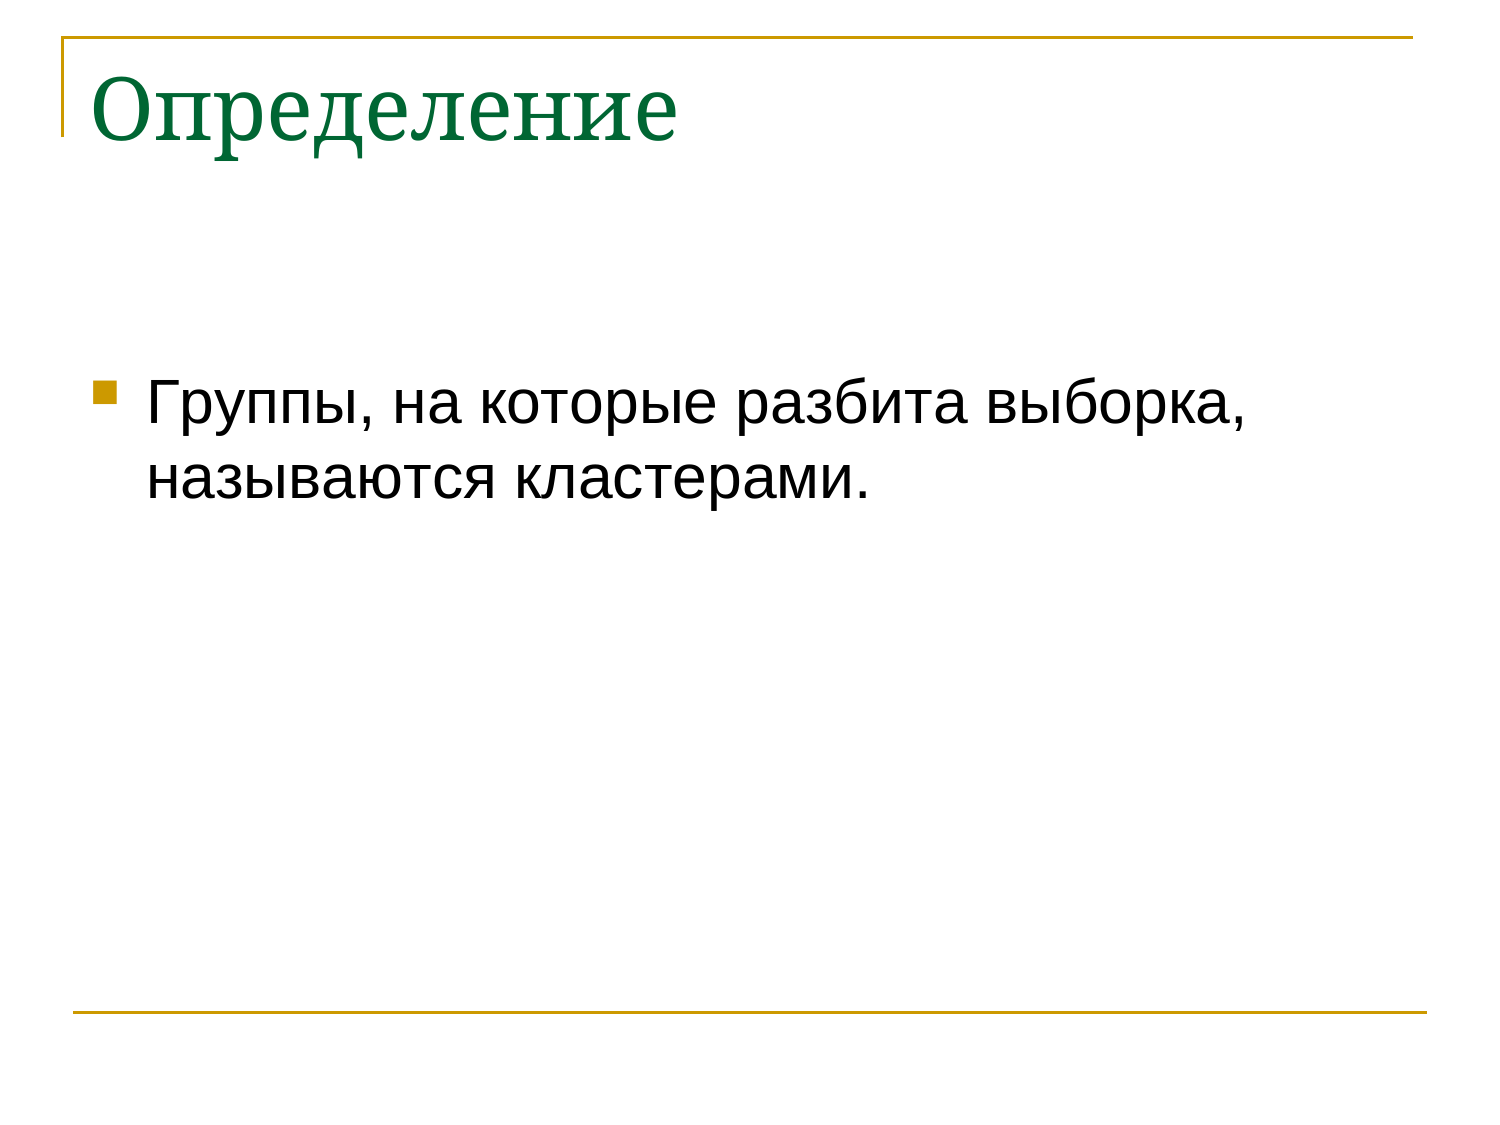

# Определение
Группы, на которые разбита выборка, называются кластерами.